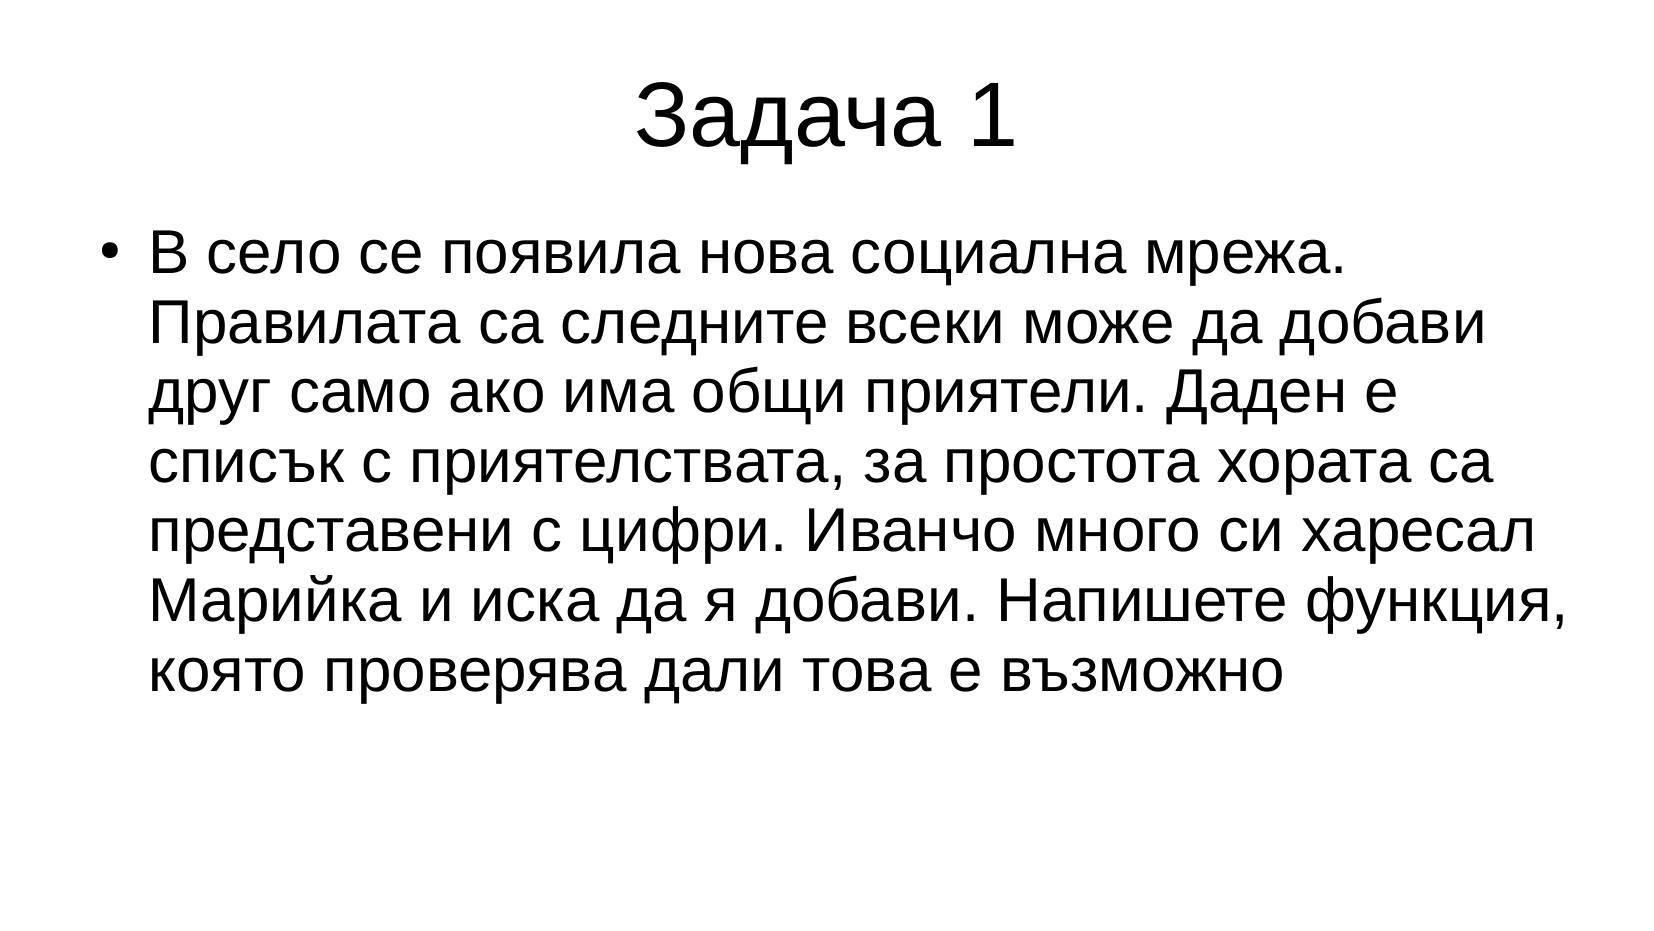

# Задача 1
В село се появила нова социална мрежа. Правилата са следните всеки може да добави друг само ако има общи приятели. Даден е списък с приятелствата, за простота хората са представени с цифри. Иванчо много си харесал Марийка и иска да я добави. Напишете функция, която проверява дали това е възможно